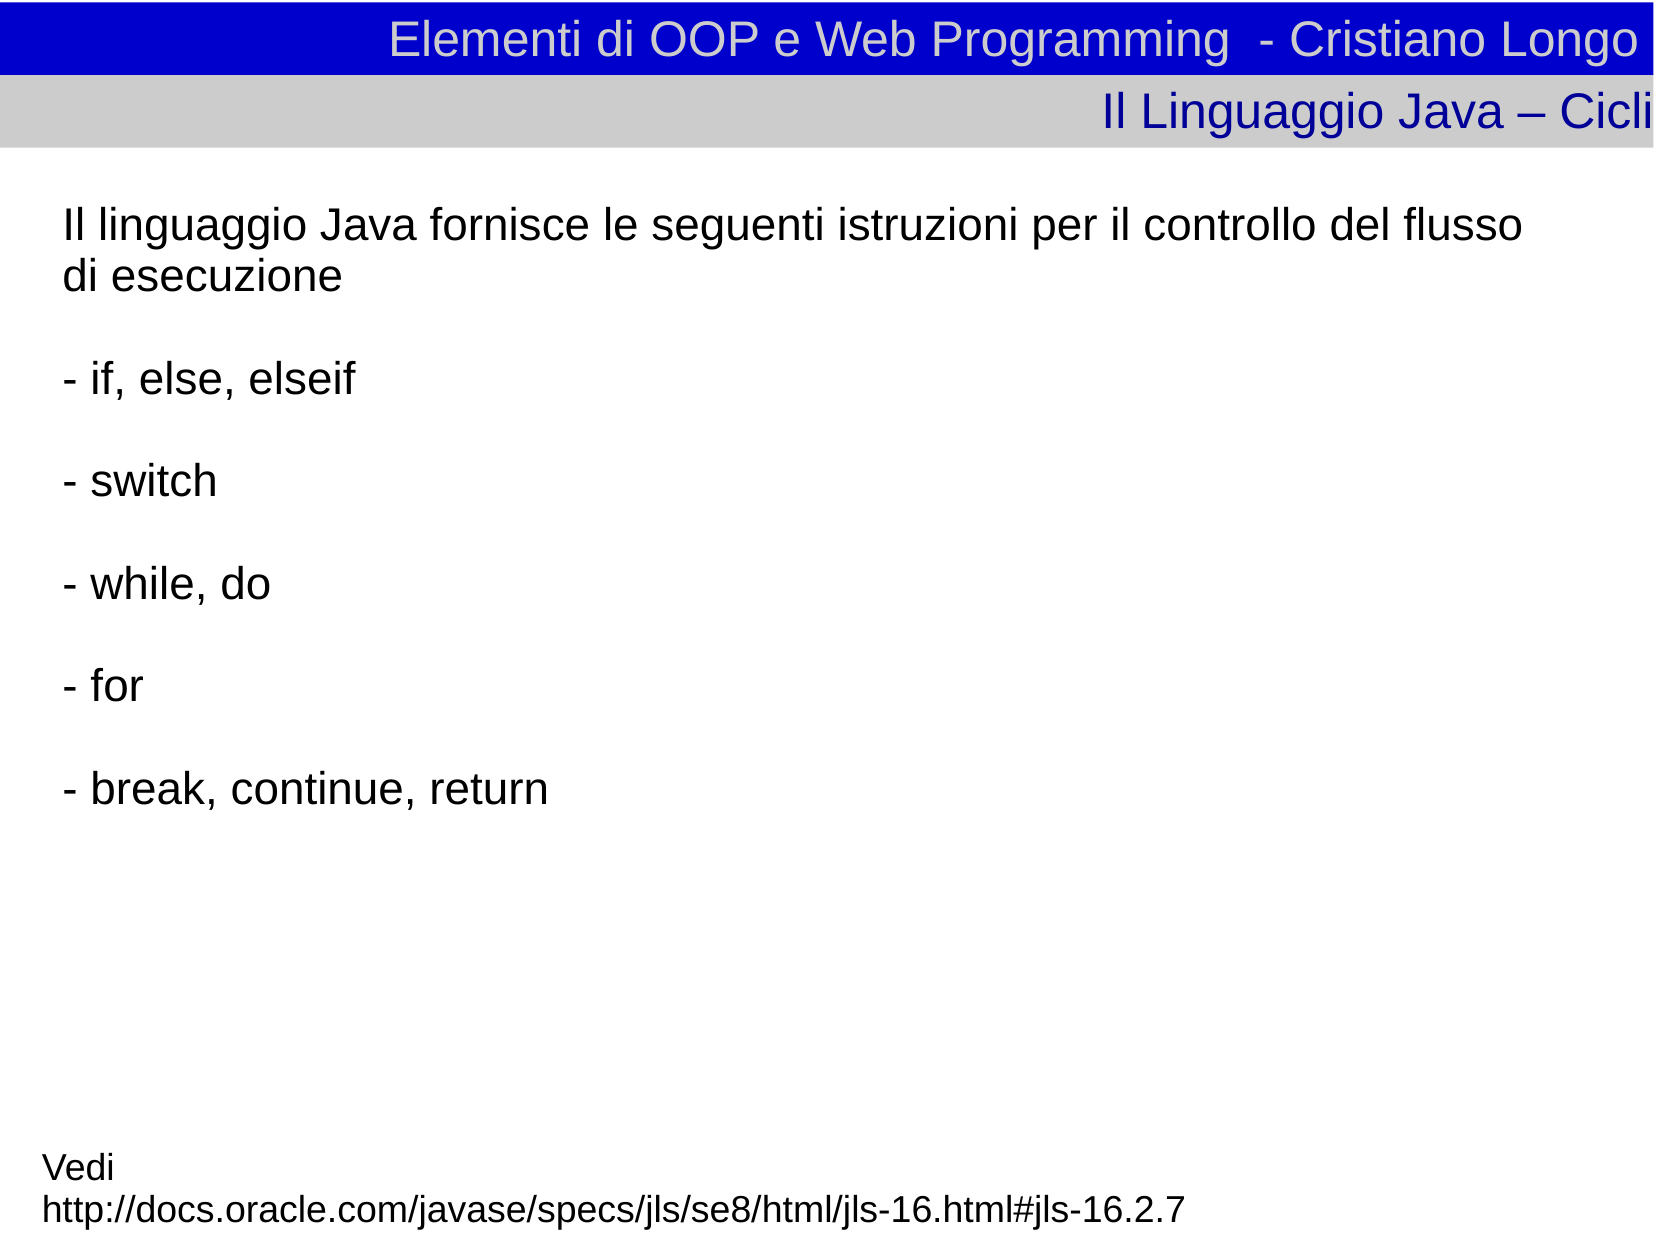

# Elementi di OOP e Web Programming - Cristiano Longo
Il Linguaggio Java – Cicli
Il linguaggio Java fornisce le seguenti istruzioni per il controllo del flusso di esecuzione
- if, else, elseif
- switch
- while, do
- for
- break, continue, return
Vedi
http://docs.oracle.com/javase/specs/jls/se8/html/jls-16.html#jls-16.2.7